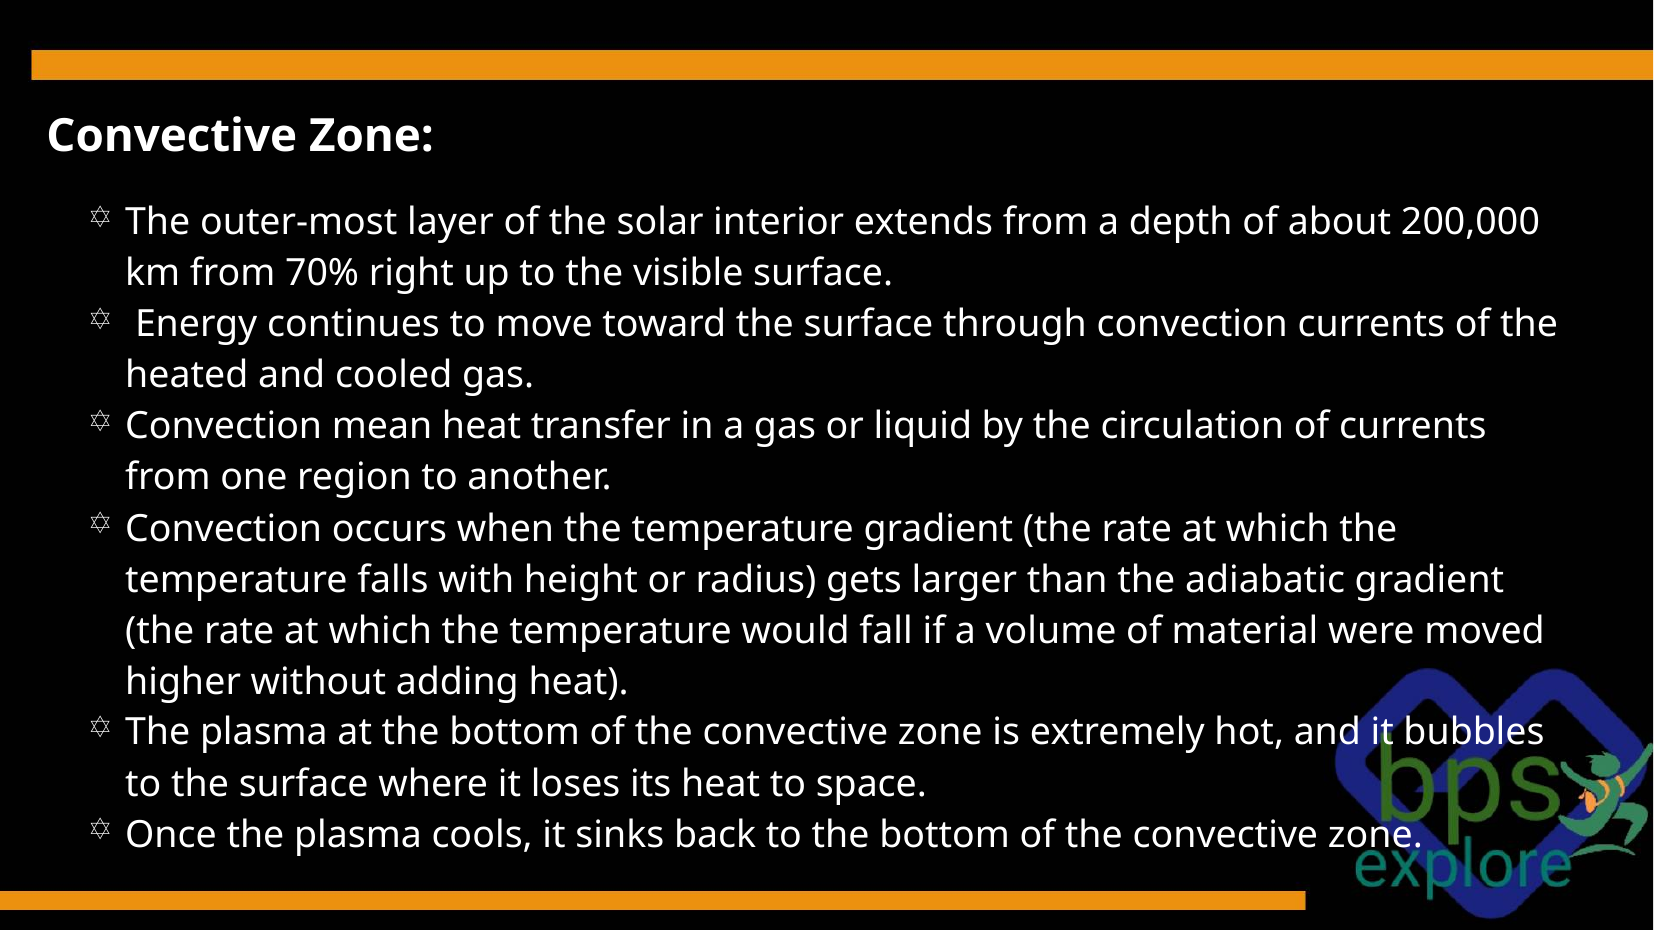

Convective Zone:
The outer-most layer of the solar interior extends from a depth of about 200,000 km from 70% right up to the visible surface.
 Energy continues to move toward the surface through convection currents of the heated and cooled gas.
Convection mean heat transfer in a gas or liquid by the circulation of currents from one region to another.
Convection occurs when the temperature gradient (the rate at which the temperature falls with height or radius) gets larger than the adiabatic gradient (the rate at which the temperature would fall if a volume of material were moved higher without adding heat).
The plasma at the bottom of the convective zone is extremely hot, and it bubbles to the surface where it loses its heat to space.
Once the plasma cools, it sinks back to the bottom of the convective zone.